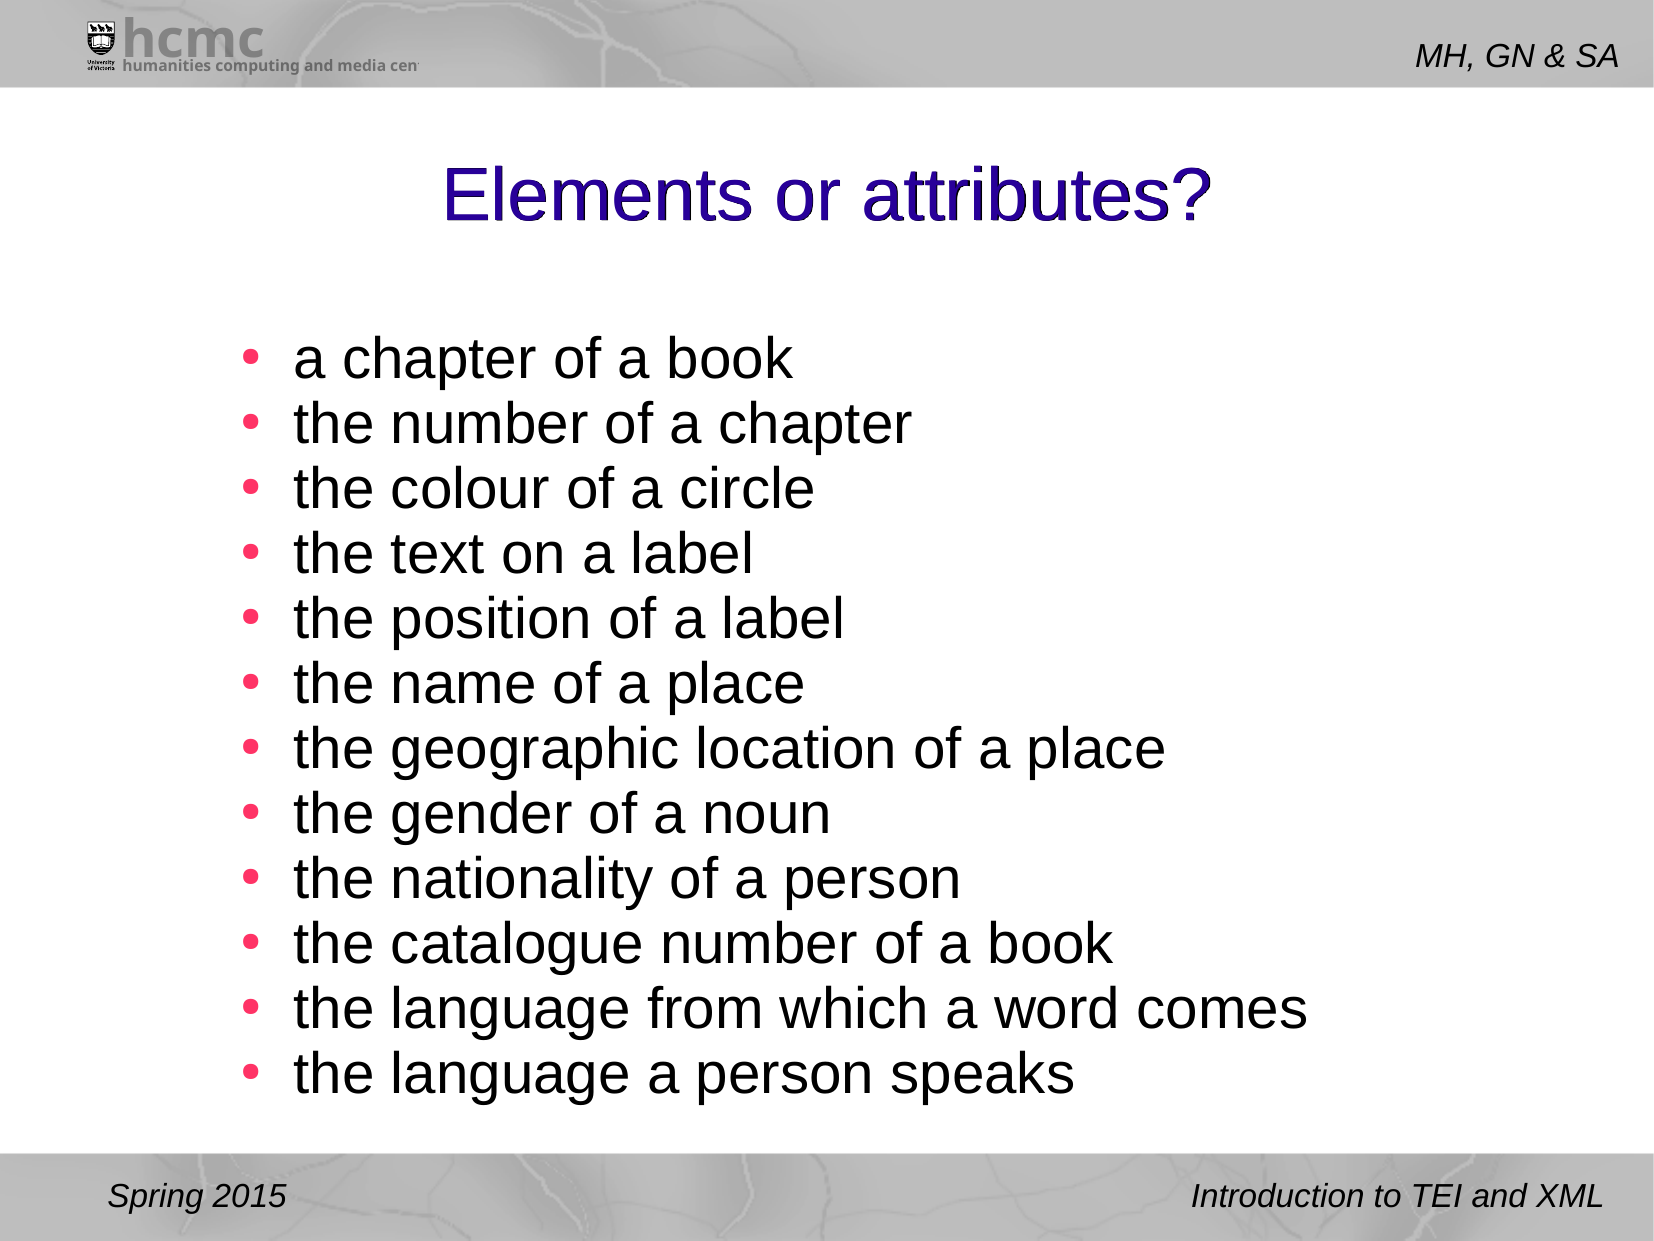

# Elements or attributes?
a chapter of a book
the number of a chapter
the colour of a circle
the text on a label
the position of a label
the name of a place
the geographic location of a place
the gender of a noun
the nationality of a person
the catalogue number of a book
the language from which a word comes
the language a person speaks